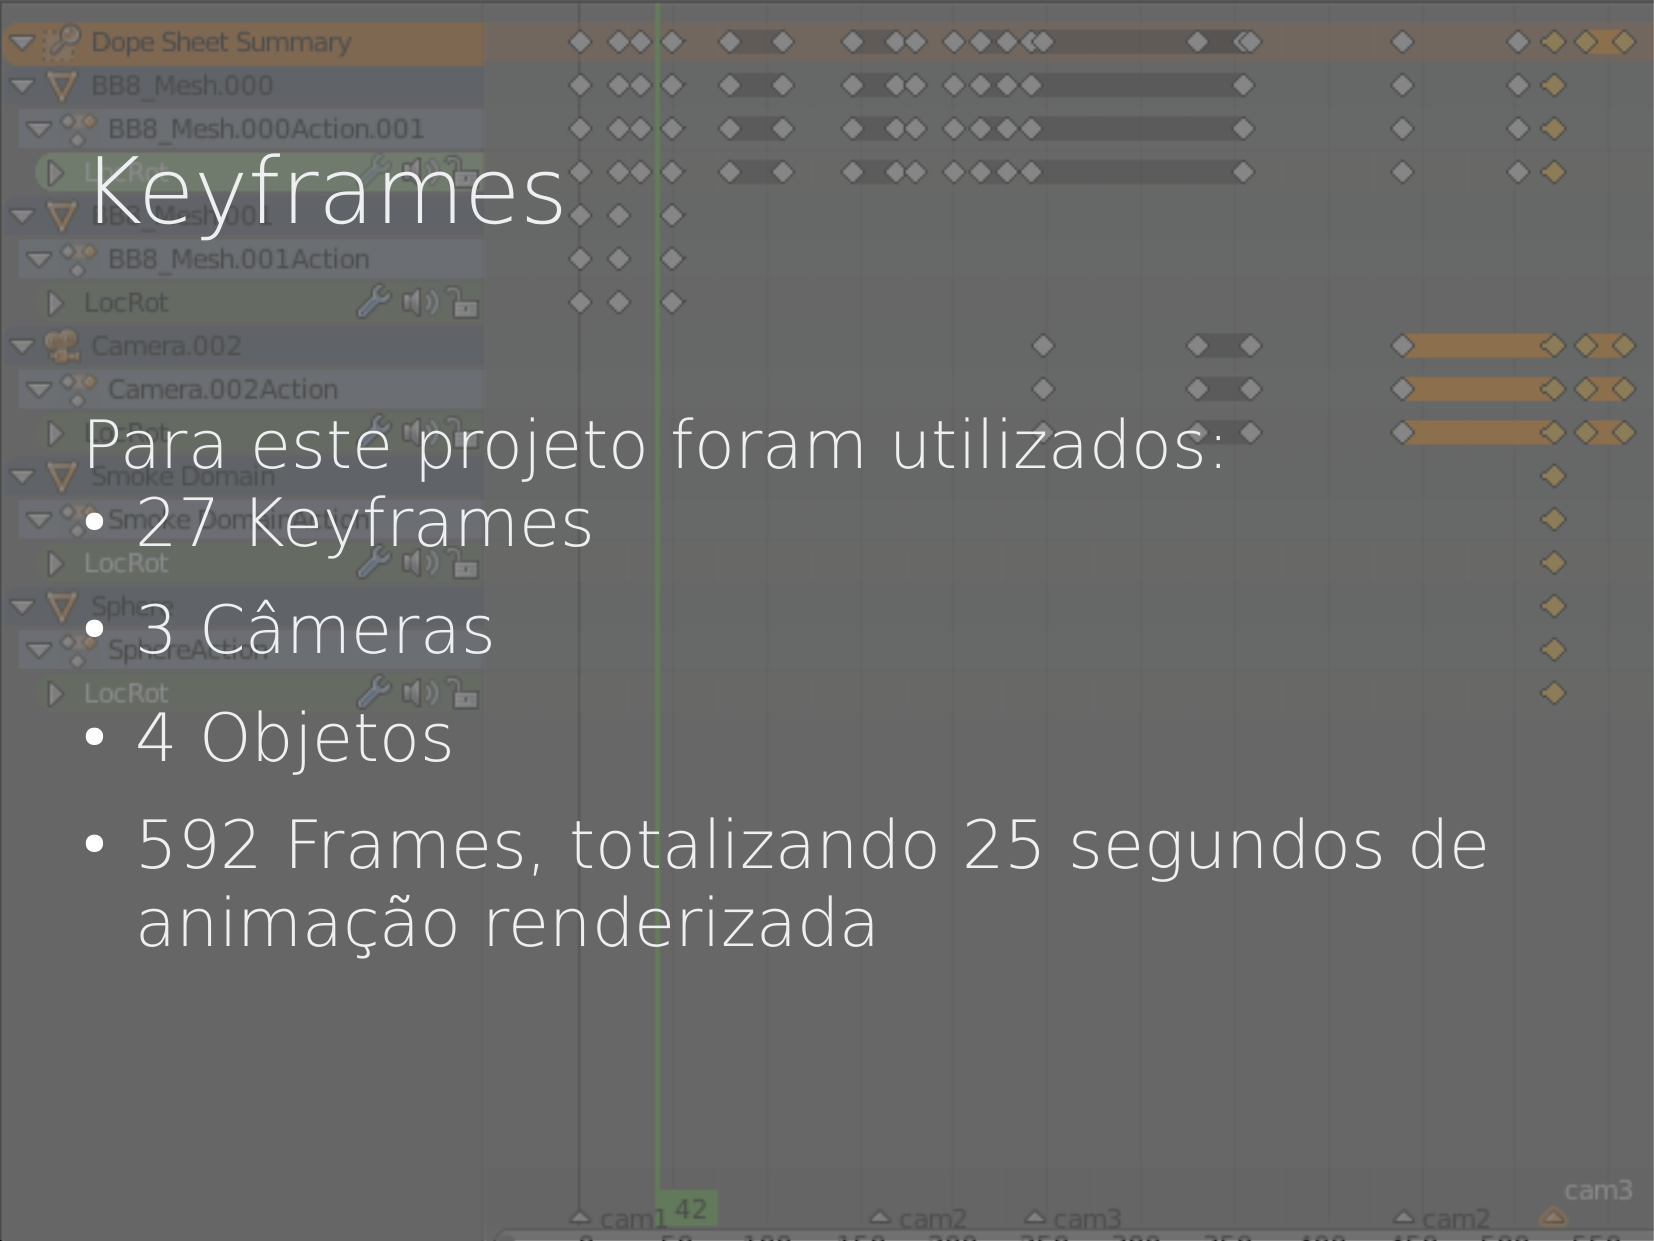

# Keyframes
Para este projeto foram utilizados:
27 Keyframes
3 Câmeras
4 Objetos
592 Frames, totalizando 25 segundos de animação renderizada